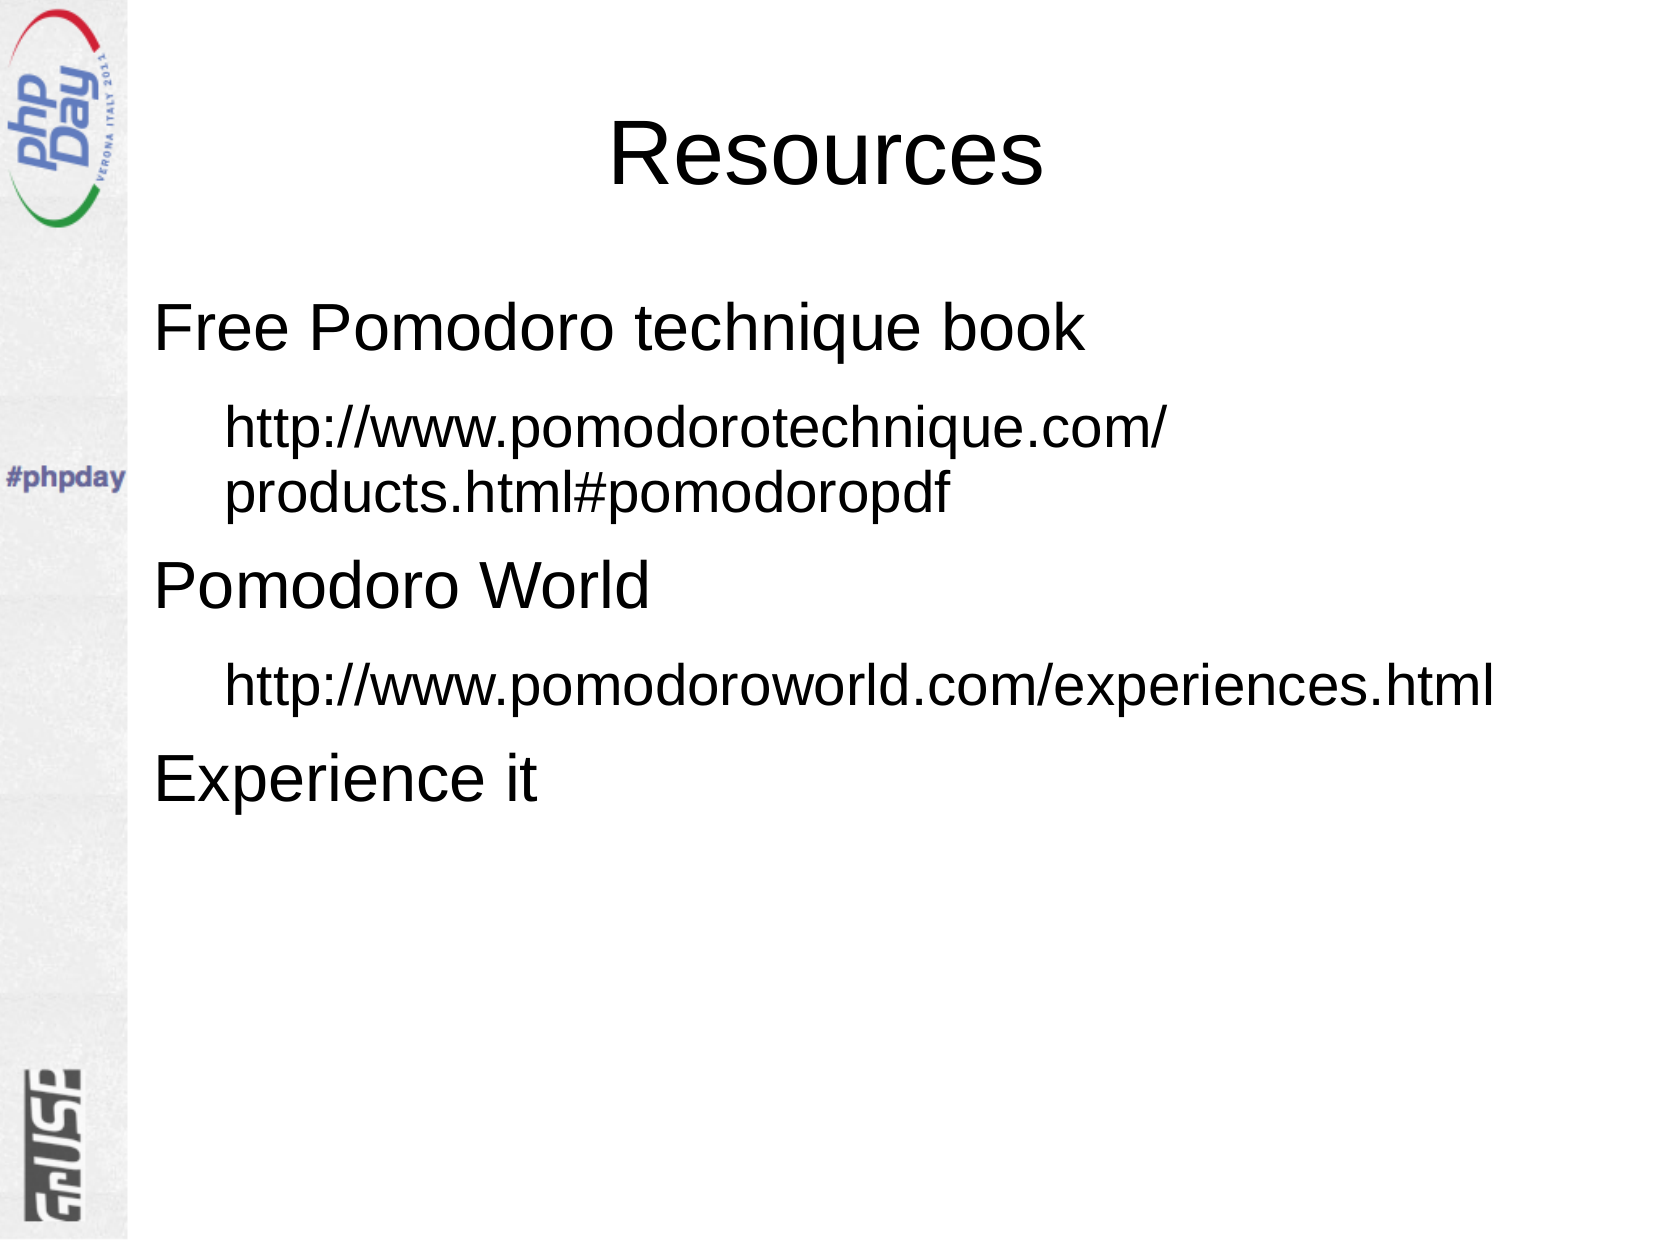

# Resources
Free Pomodoro technique book
http://www.pomodorotechnique.com/products.html#pomodoropdf
Pomodoro World
http://www.pomodoroworld.com/experiences.html
Experience it